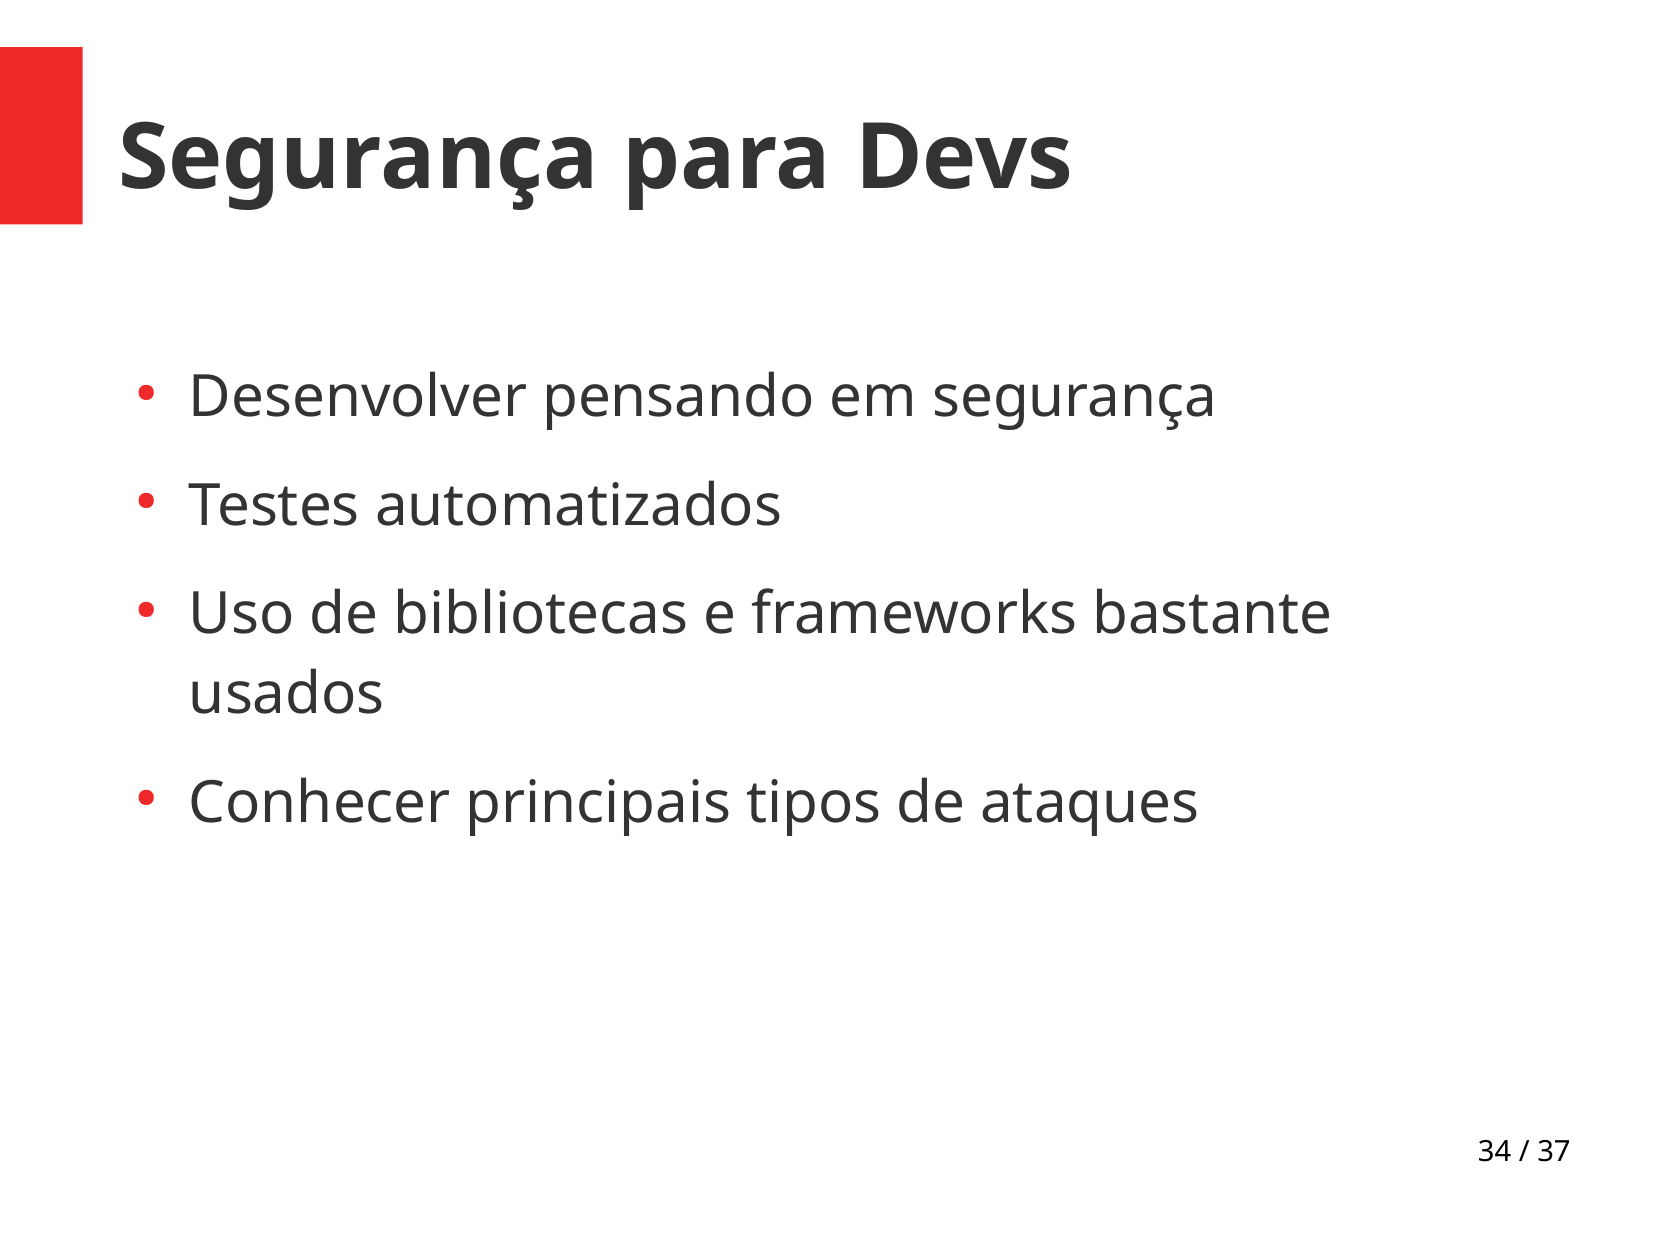

# Segurança para Devs
Desenvolver pensando em segurança
Testes automatizados
Uso de bibliotecas e frameworks bastante usados
Conhecer principais tipos de ataques
34